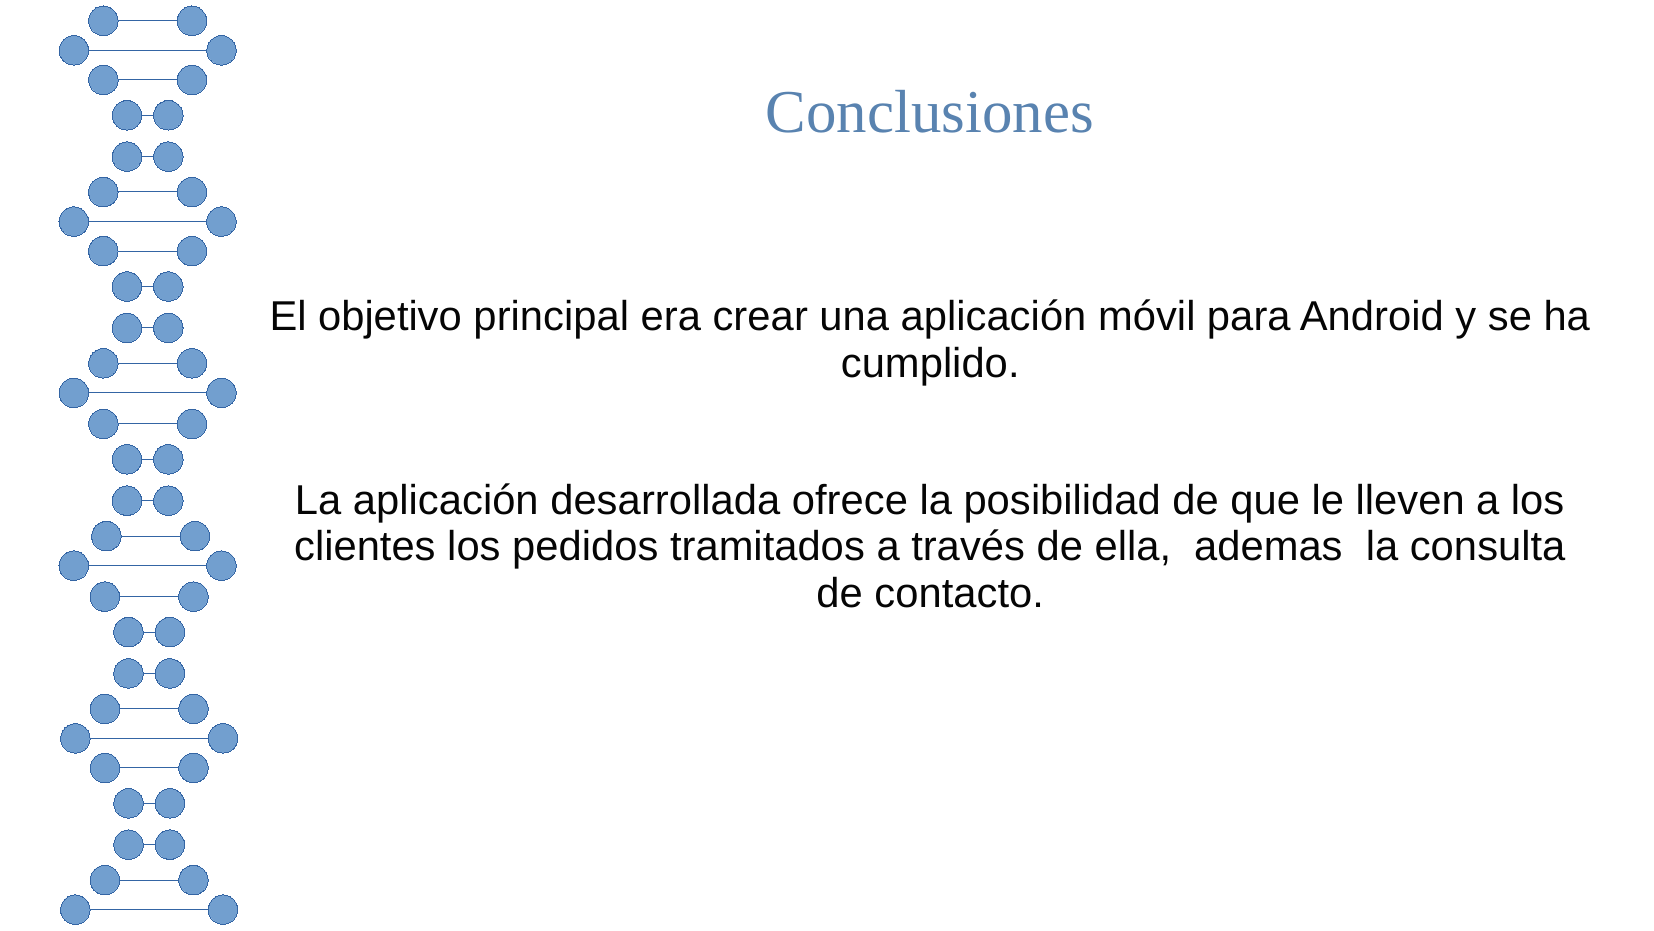

# Conclusiones
El objetivo principal era crear una aplicación móvil para Android y se ha cumplido.
La aplicación desarrollada ofrece la posibilidad de que le lleven a los clientes los pedidos tramitados a través de ella, ademas la consulta de contacto.